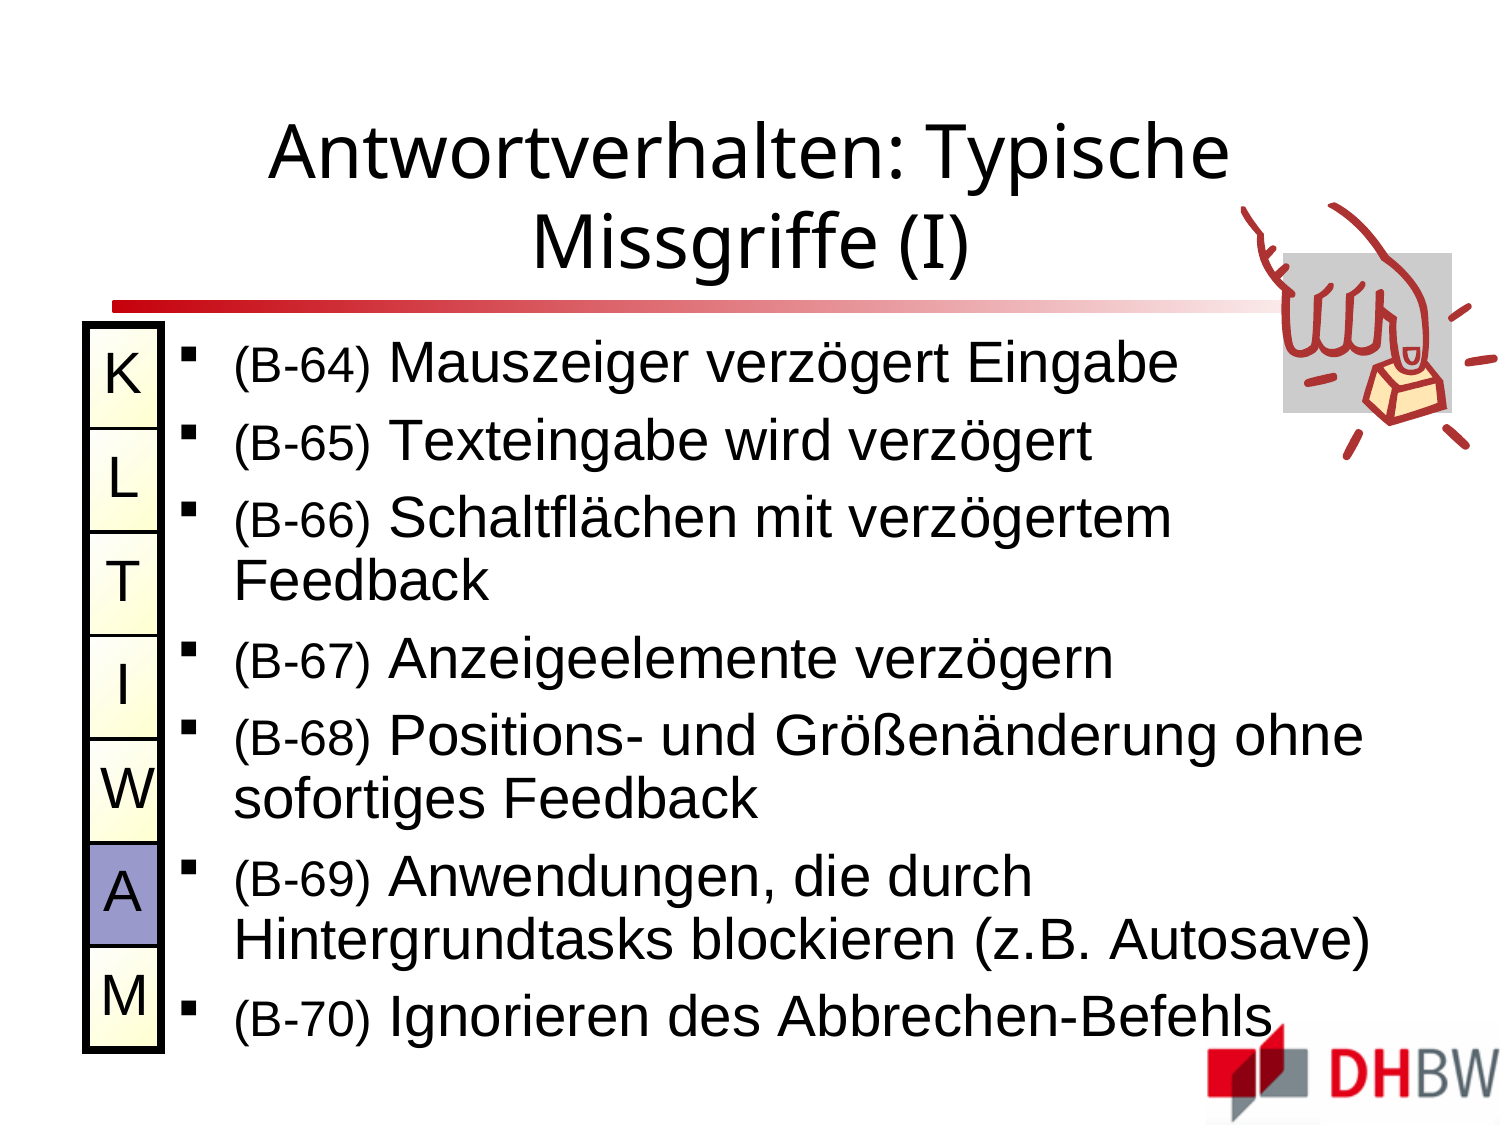

# Antwortverhalten: Typische Missgriffe (I)
| K |
| --- |
| L |
| T |
| I |
| W |
| A |
| M |
(B-64) Mauszeiger verzögert Eingabe
(B-65) Texteingabe wird verzögert
(B-66) Schaltflächen mit verzögertem Feedback
(B-67) Anzeigeelemente verzögern
(B-68) Positions- und Größenänderung ohne sofortiges Feedback
(B-69) Anwendungen, die durch Hintergrundtasks blockieren (z.B. Autosave)
(B-70) Ignorieren des Abbrechen-Befehls